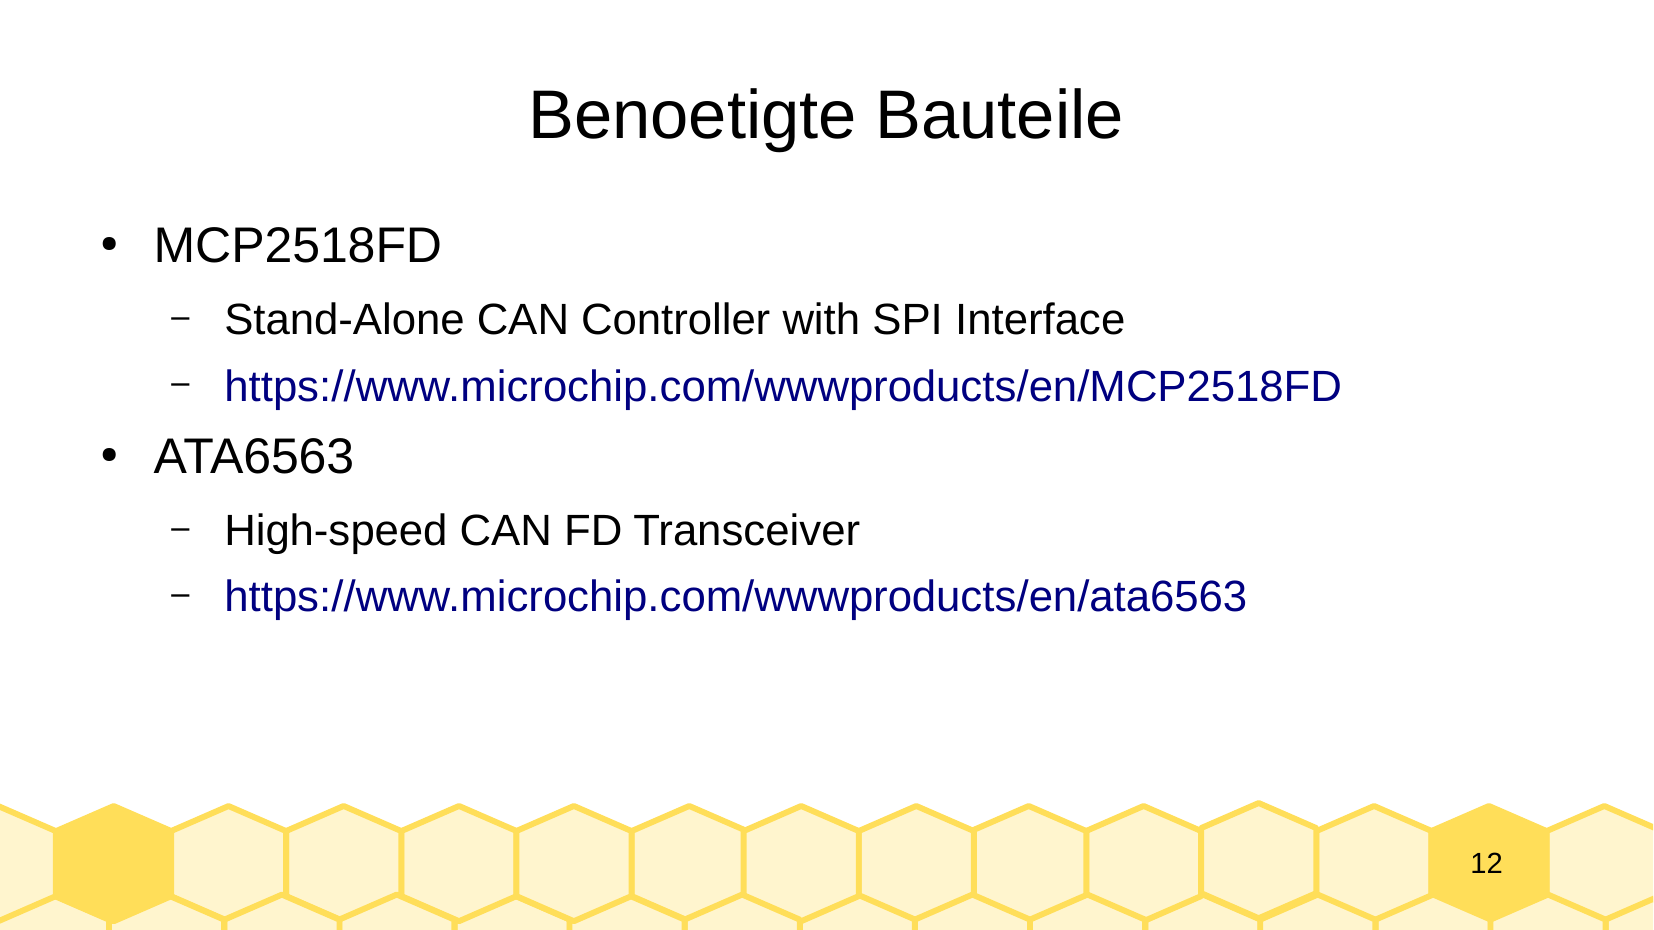

# Benoetigte Bauteile
MCP2518FD
Stand-Alone CAN Controller with SPI Interface
https://www.microchip.com/wwwproducts/en/MCP2518FD
ATA6563
High-speed CAN FD Transceiver
https://www.microchip.com/wwwproducts/en/ata6563